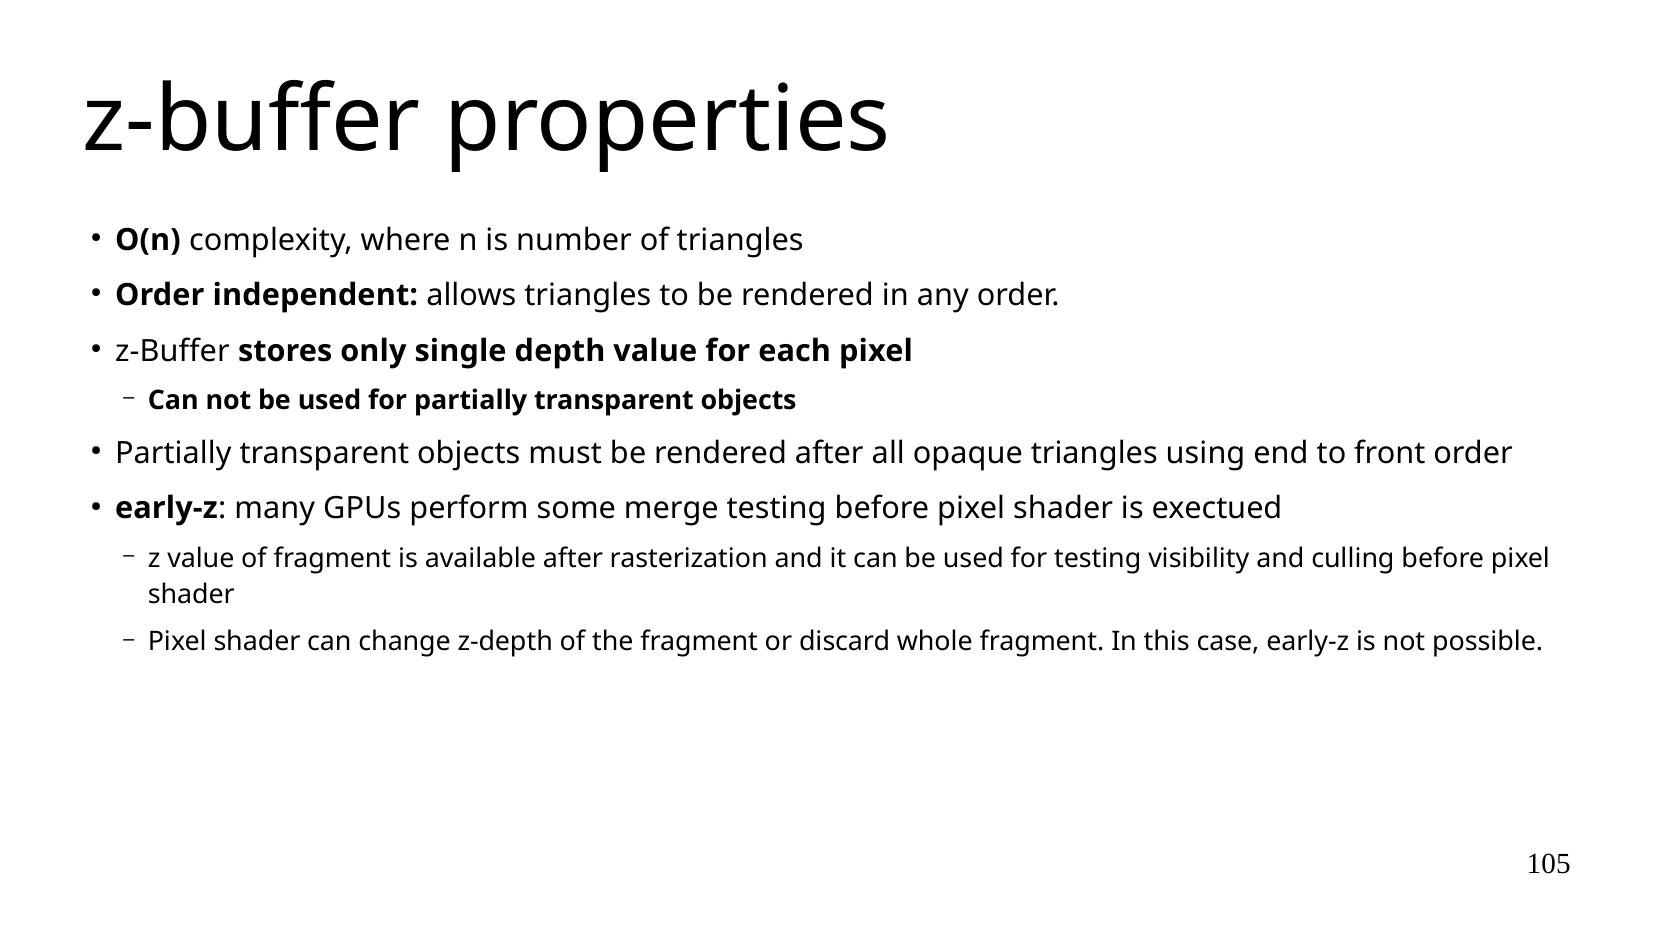

# z-buffer properties
O(n) complexity, where n is number of triangles
Order independent: allows triangles to be rendered in any order.
z-Buffer stores only single depth value for each pixel
Can not be used for partially transparent objects
Partially transparent objects must be rendered after all opaque triangles using end to front order
early-z: many GPUs perform some merge testing before pixel shader is exectued
z value of fragment is available after rasterization and it can be used for testing visibility and culling before pixel shader
Pixel shader can change z-depth of the fragment or discard whole fragment. In this case, early-z is not possible.
105